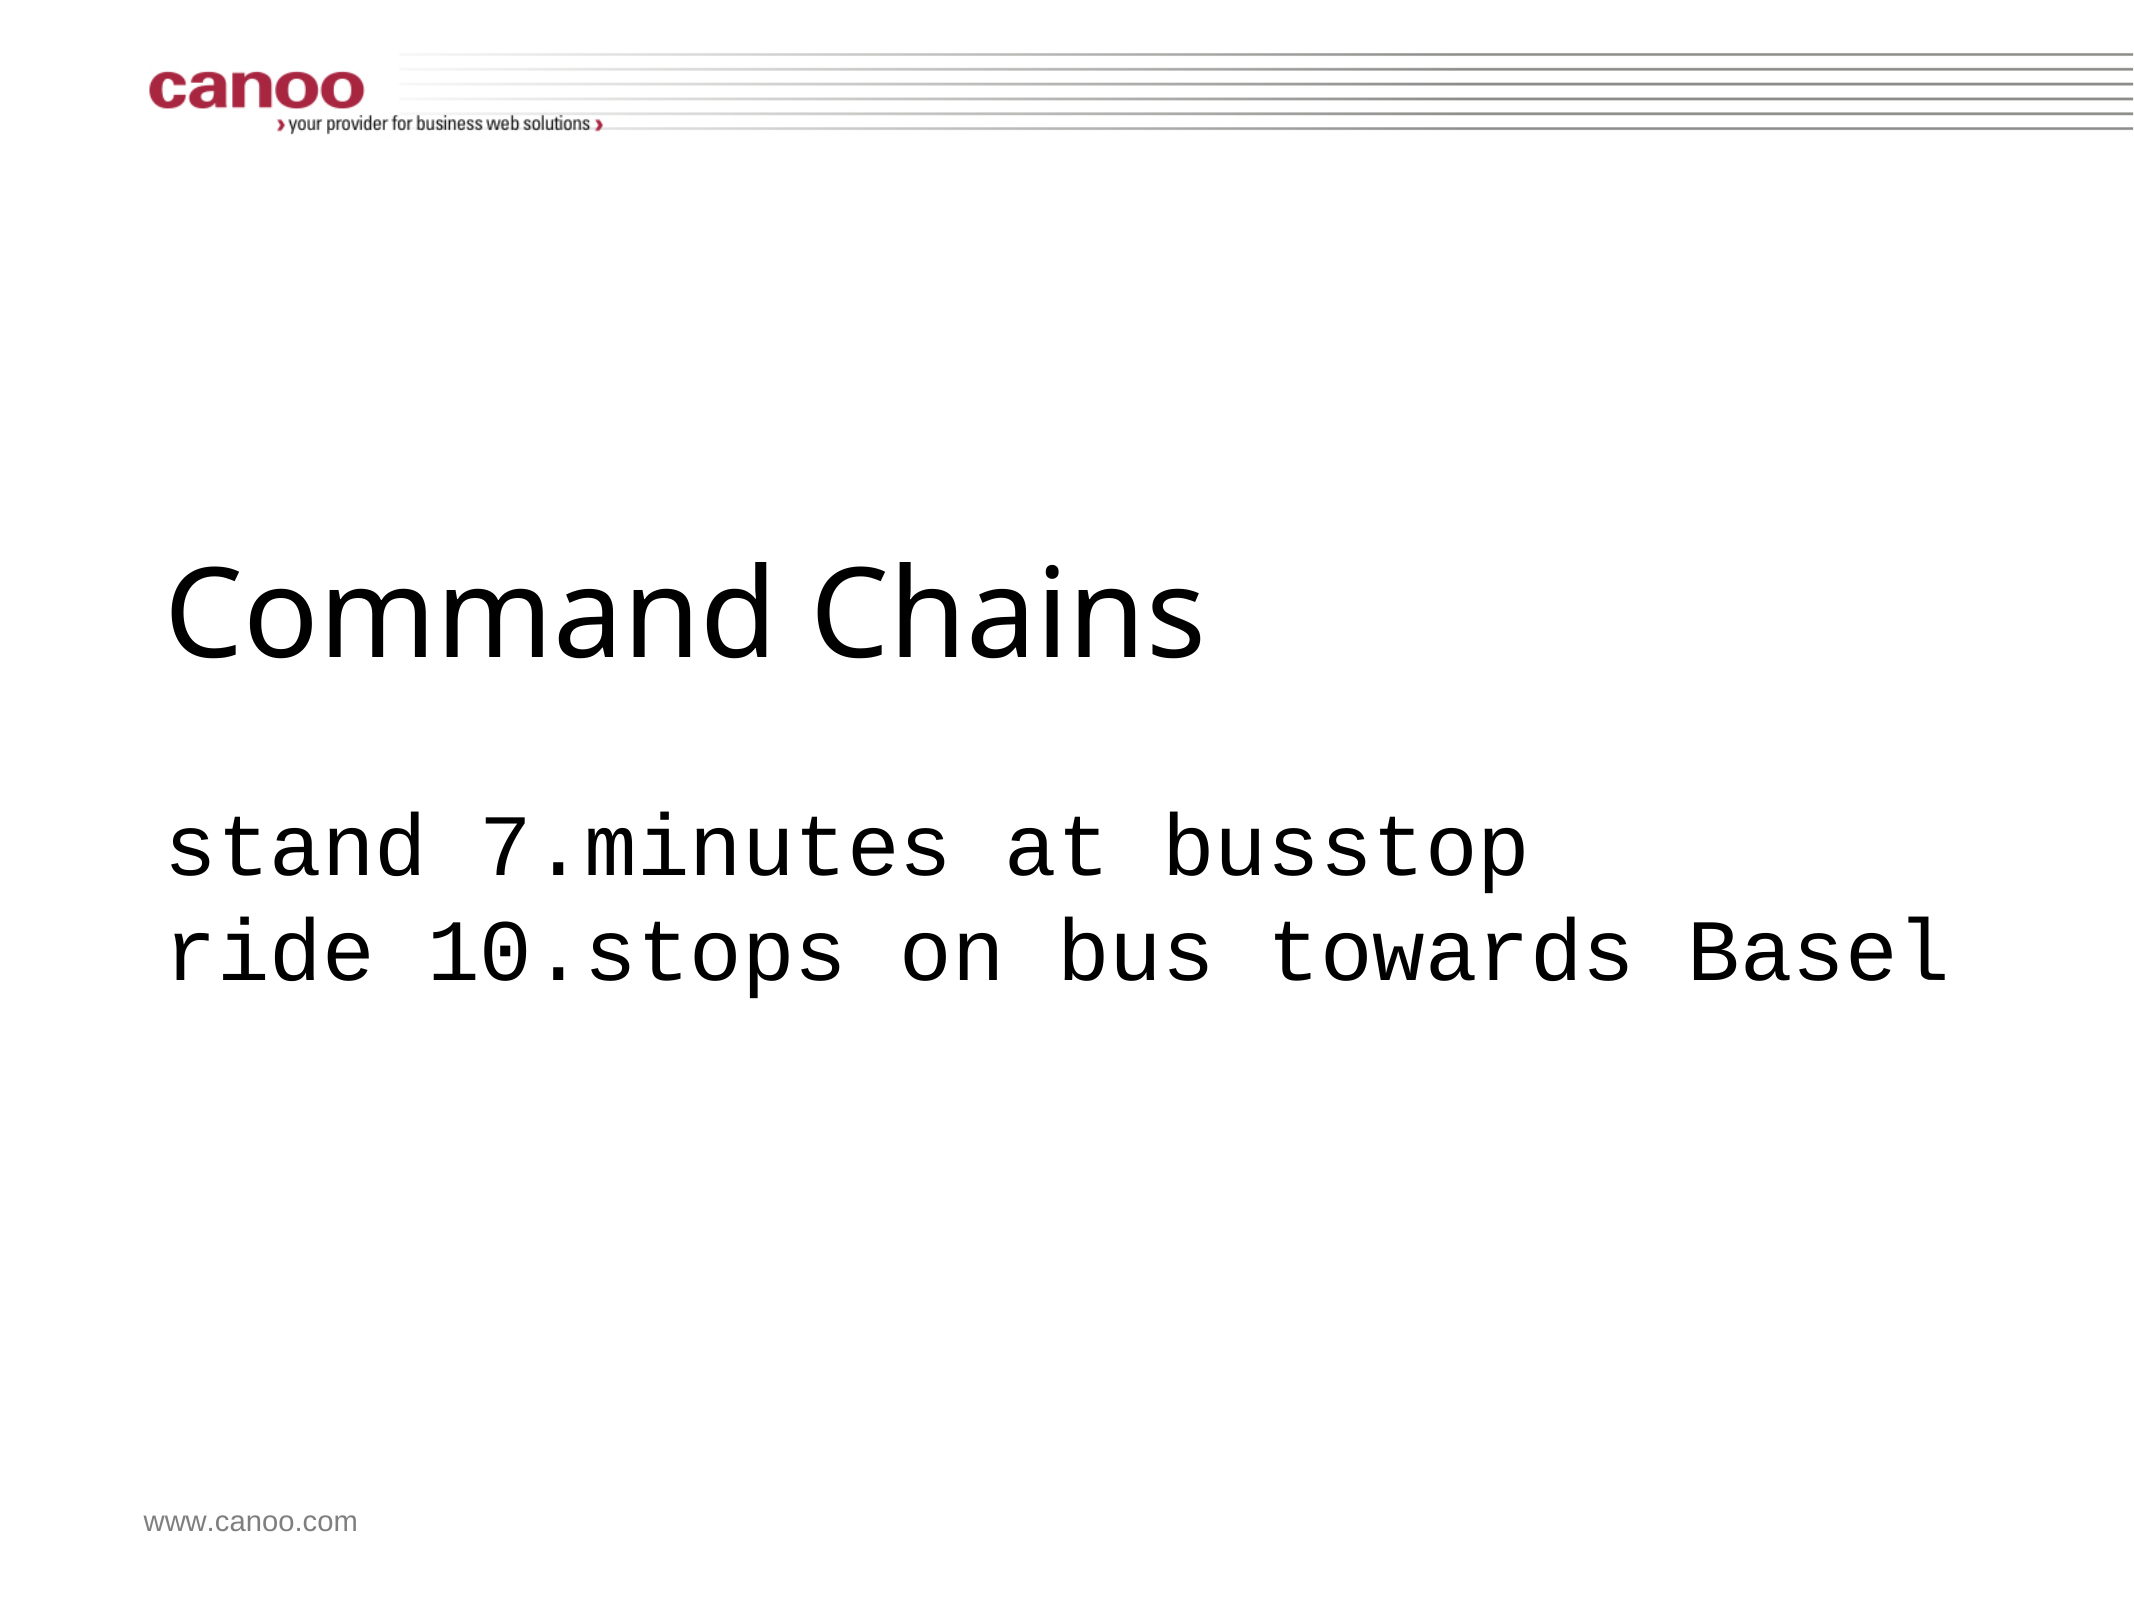

Command Chains
stand 7.minutes at busstop
ride 10.stops on bus towards Basel